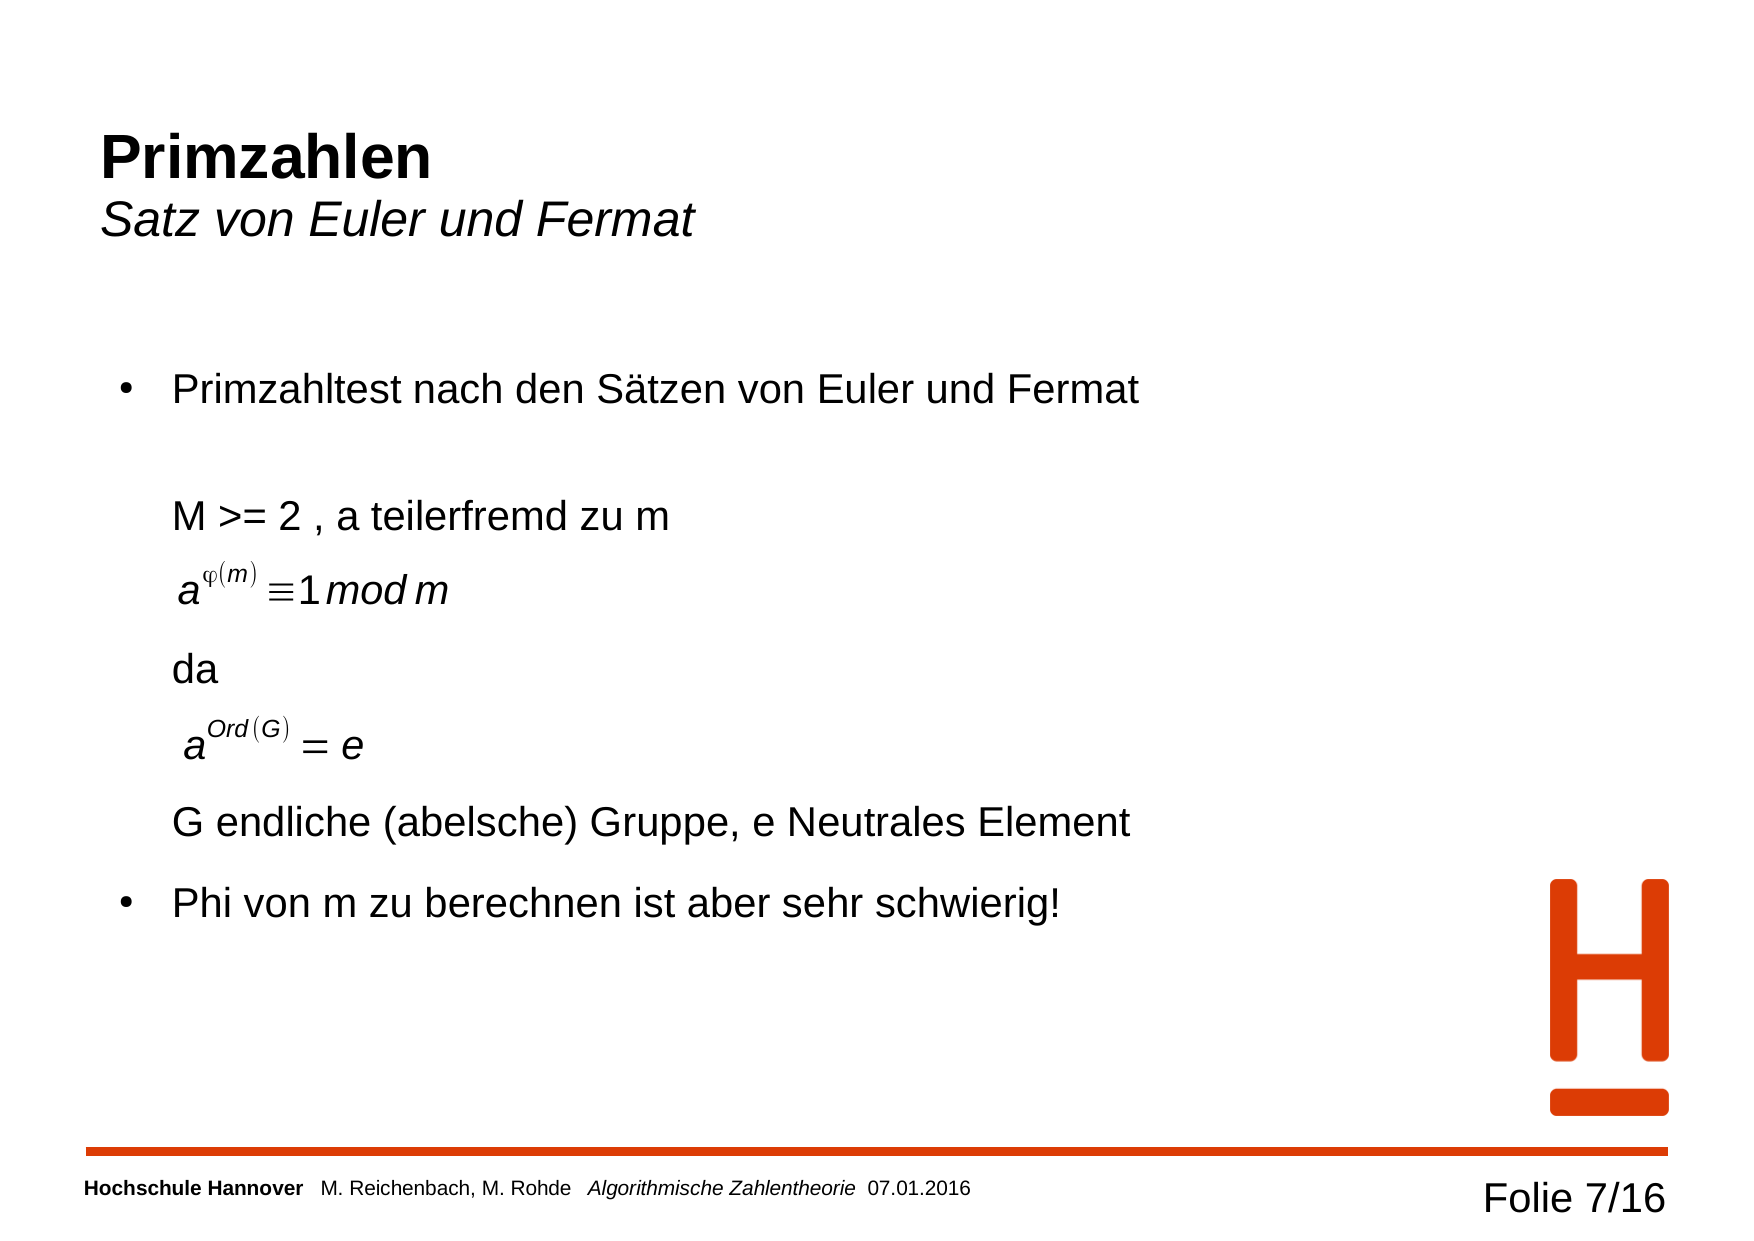

# Primzahlen Satz von Euler und Fermat
Primzahltest nach den Sätzen von Euler und Fermat
M >= 2 , a teilerfremd zu m
da
G endliche (abelsche) Gruppe, e Neutrales Element
Phi von m zu berechnen ist aber sehr schwierig!
7